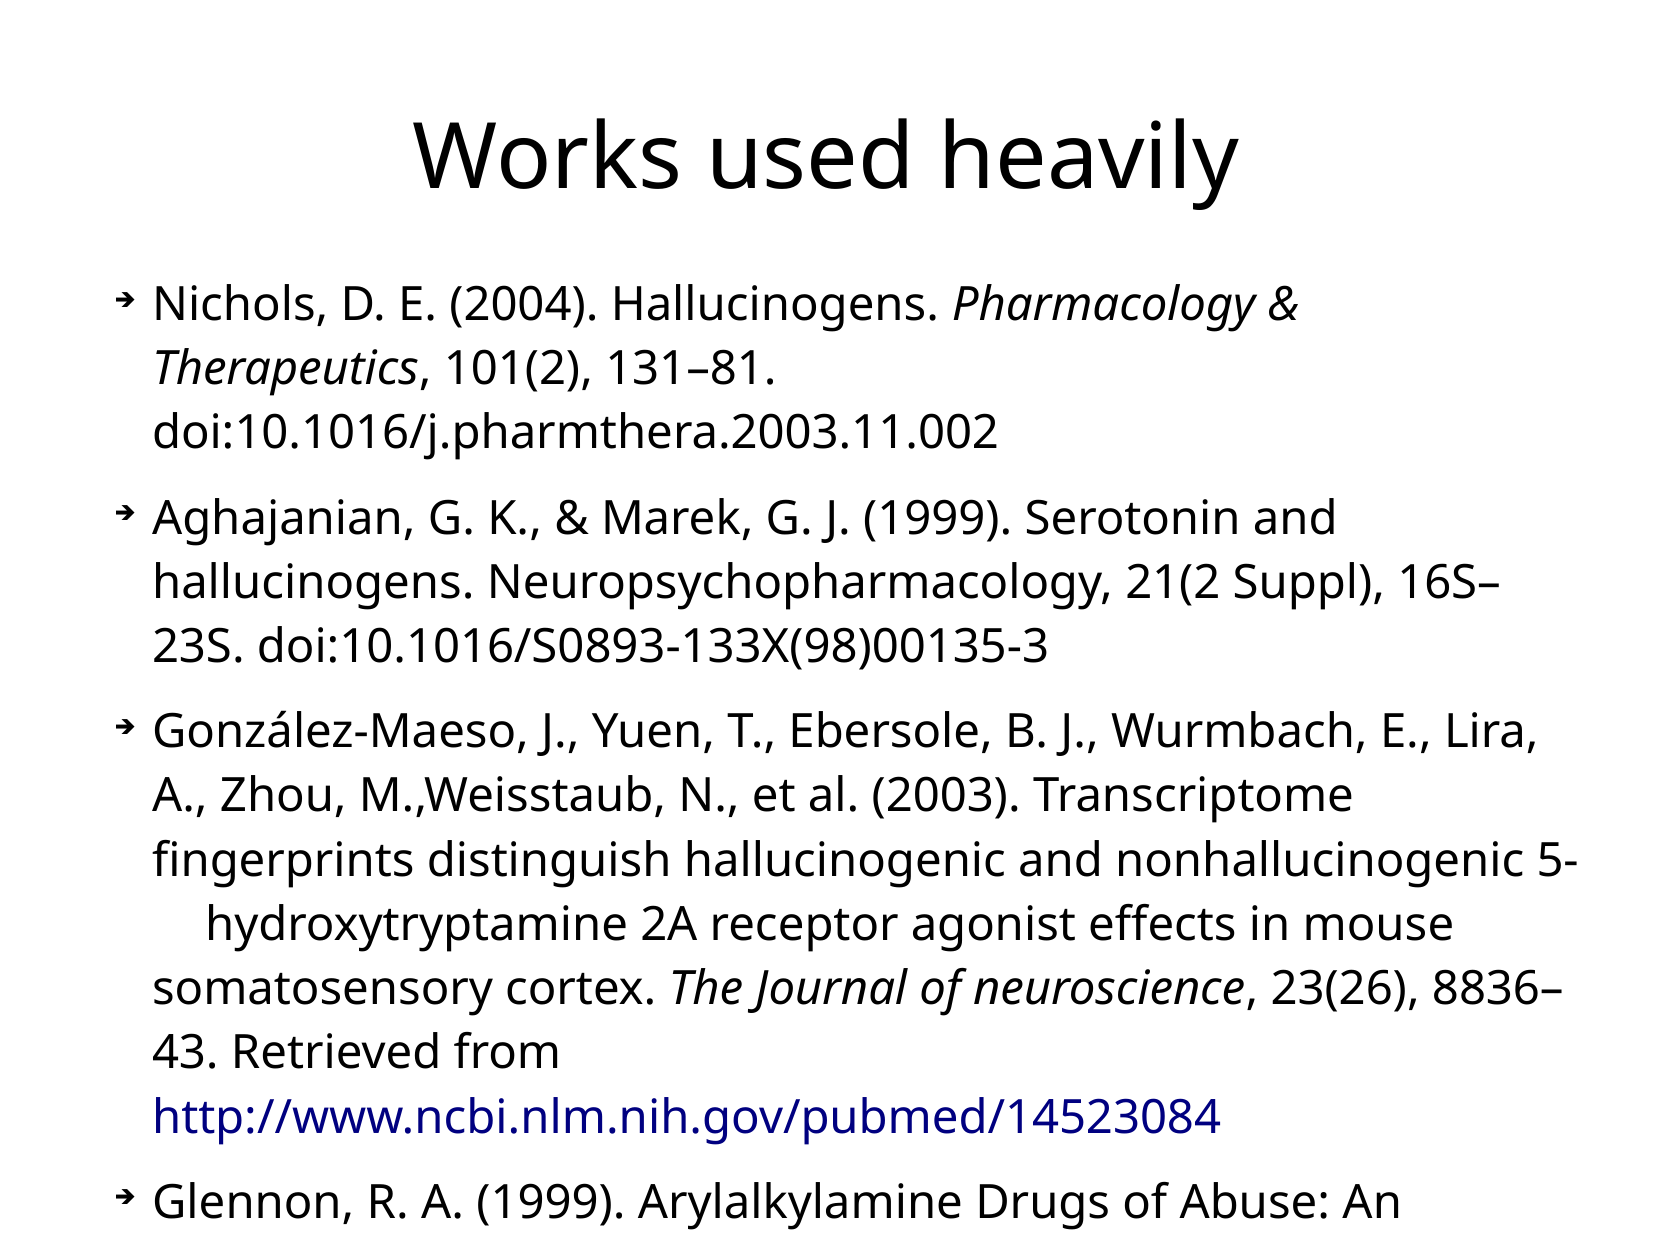

# Works used heavily
Nichols, D. E. (2004). Hallucinogens. Pharmacology & Therapeutics, 101(2), 131–81. 	doi:10.1016/j.pharmthera.2003.11.002
Aghajanian, G. K., & Marek, G. J. (1999). Serotonin and 	 	hallucinogens. Neuropsychopharmacology, 21(2 Suppl), 16S–23S. doi:10.1016/S0893-133X(98)00135-3
González-Maeso, J., Yuen, T., Ebersole, B. J., Wurmbach, E., Lira, A., Zhou, M.,Weisstaub, N., et al. (2003). Transcriptome fingerprints distinguish hallucinogenic and nonhallucinogenic 5-	hydroxytryptamine 2A receptor agonist effects in mouse somatosensory cortex. The Journal of neuroscience, 23(26), 8836–43. Retrieved from http://www.ncbi.nlm.nih.gov/pubmed/14523084
Glennon, R. A. (1999). Arylalkylamine Drugs of Abuse: An Overview of Drug Discrimination Studies, 64(2), 251–256.